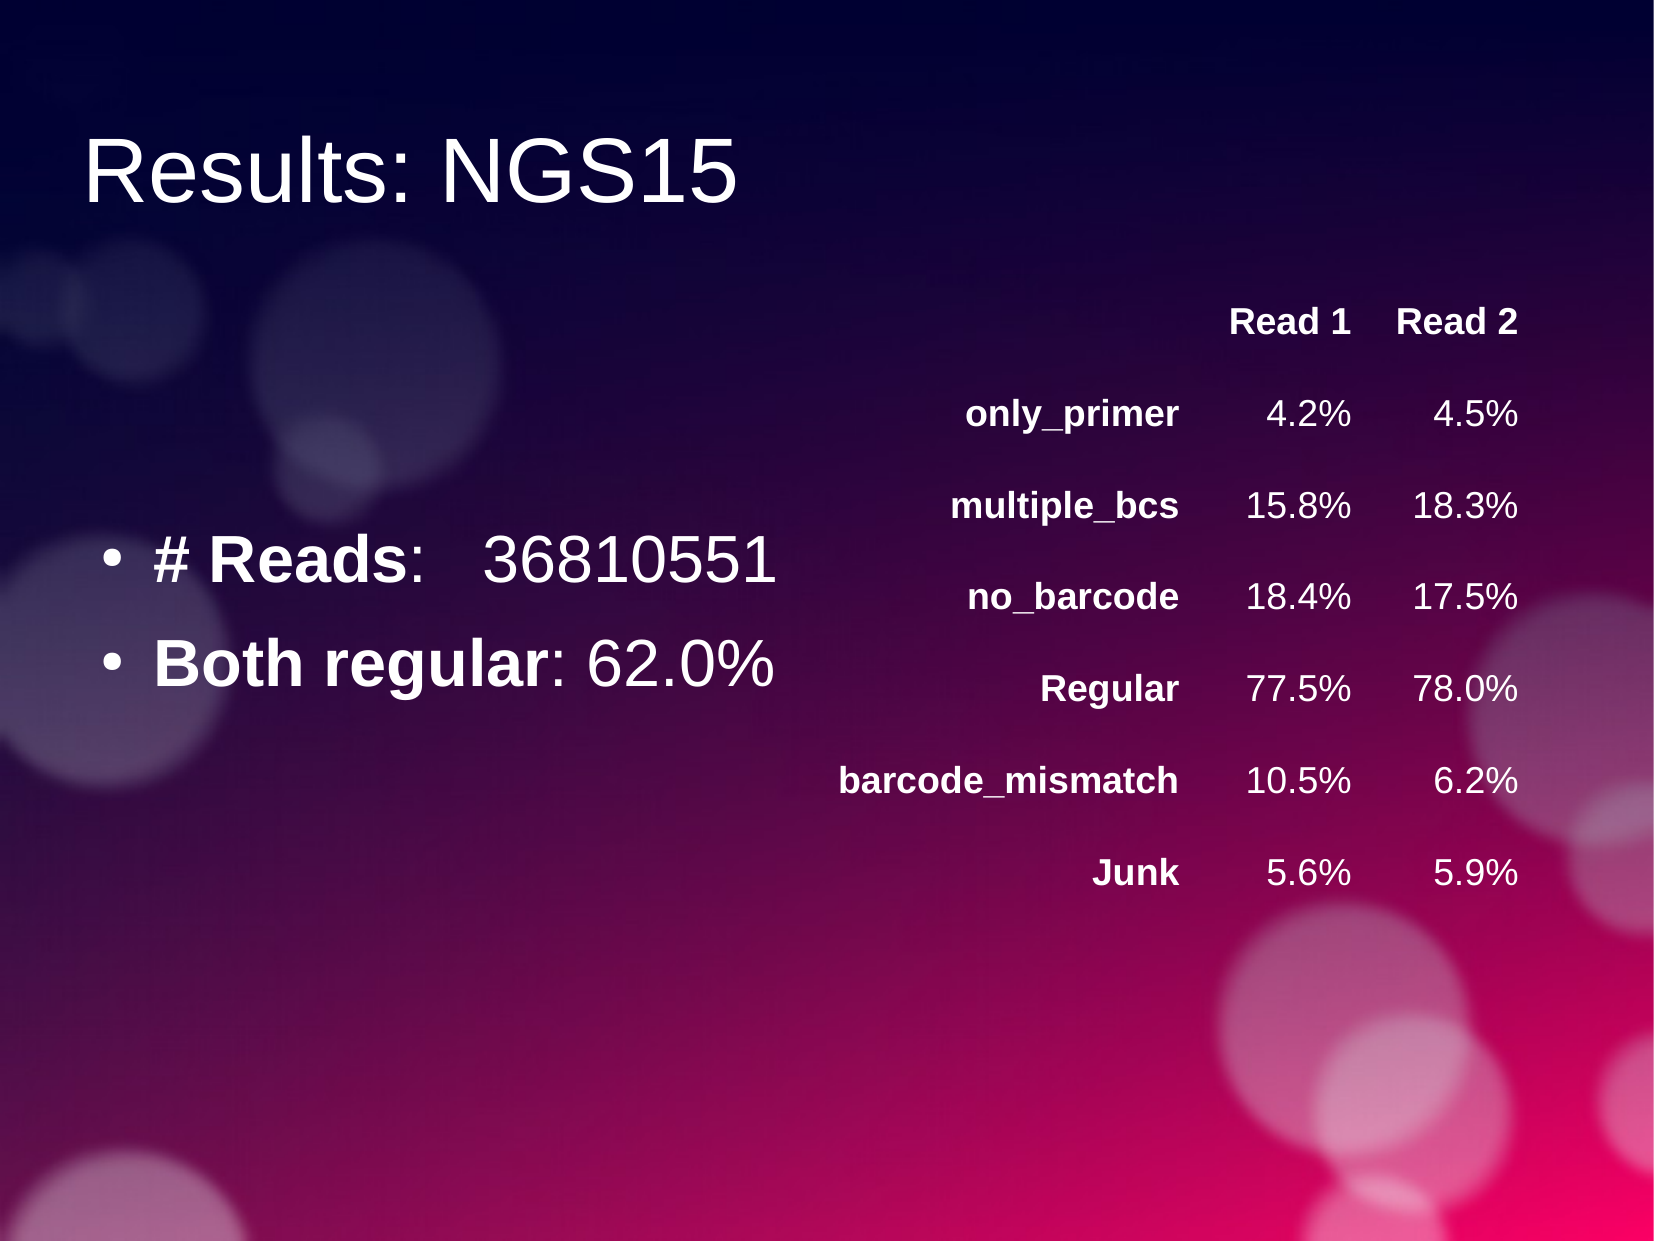

# Results: NGS15
| | Read 1 | Read 2 |
| --- | --- | --- |
| only\_primer | 4.2% | 4.5% |
| multiple\_bcs | 15.8% | 18.3% |
| no\_barcode | 18.4% | 17.5% |
| Regular | 77.5% | 78.0% |
| barcode\_mismatch | 10.5% | 6.2% |
| Junk | 5.6% | 5.9% |
# Reads: 36810551
Both regular: 62.0%